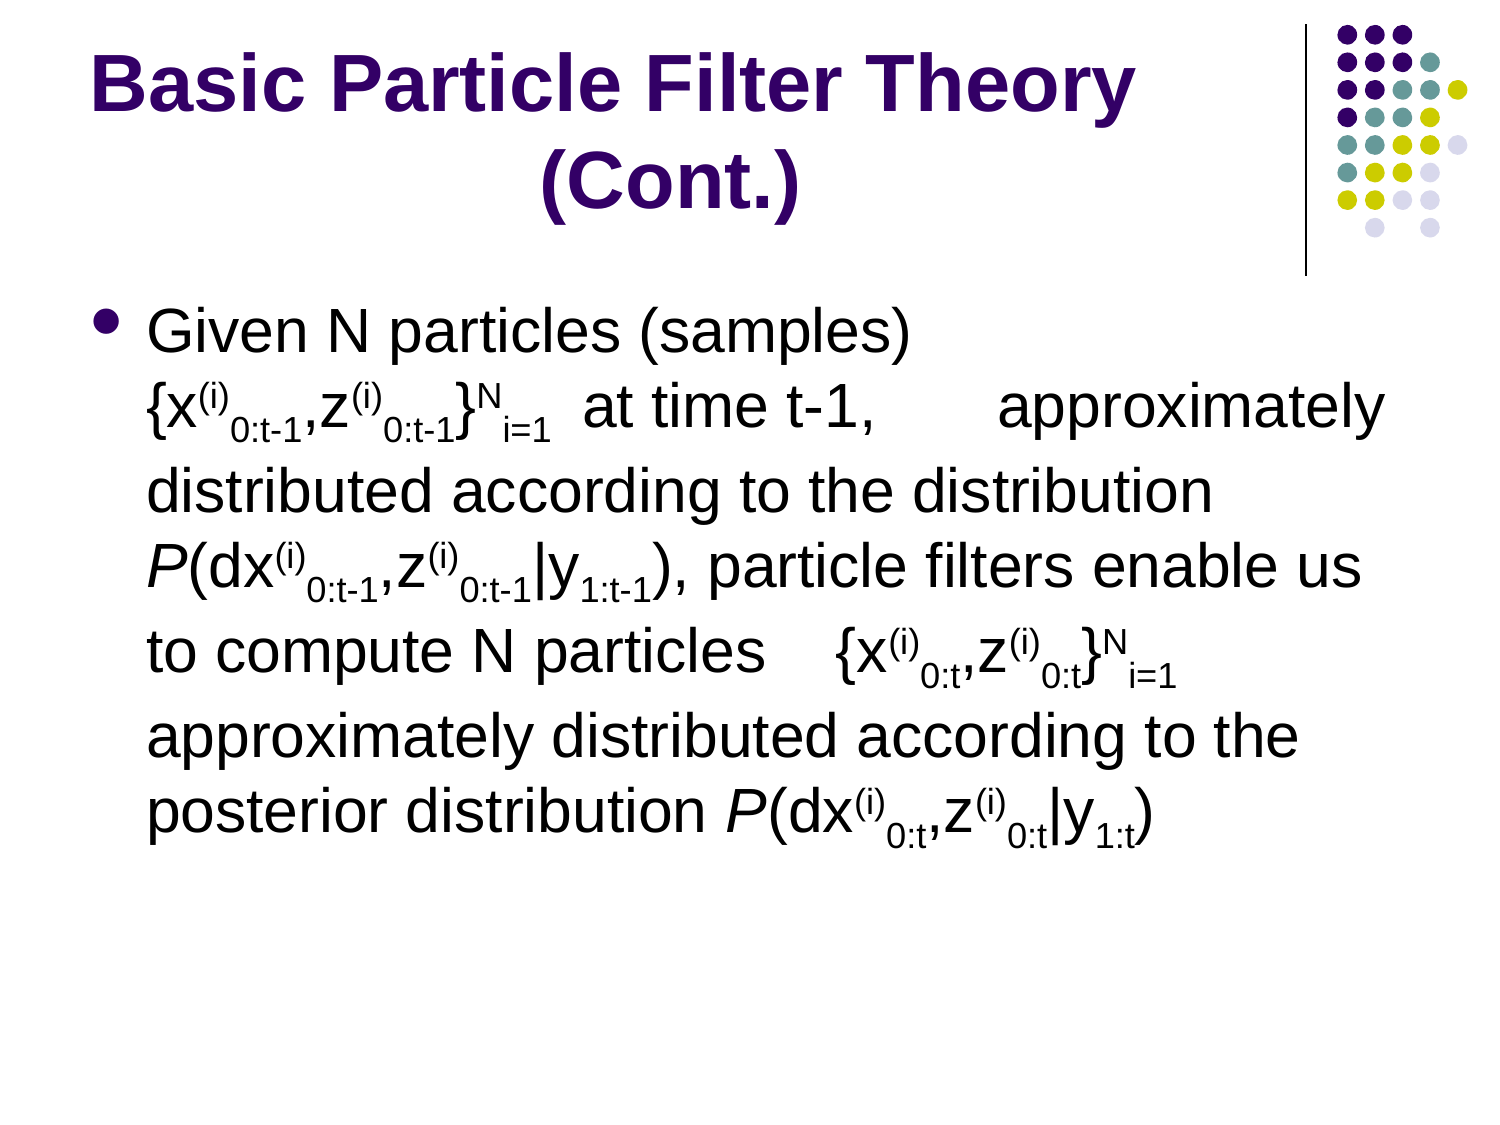

# Basic Particle Filter Theory 				(Cont.)
Given N particles (samples) {x(i)0:t-1,z(i)0:t-1}Ni=1 at time t-1, approximately distributed according to the distribution P(dx(i)0:t-1,z(i)0:t-1|y1:t-1), particle filters enable us to compute N particles {x(i)0:t,z(i)0:t}Ni=1 approximately distributed according to the posterior distribution P(dx(i)0:t,z(i)0:t|y1:t)